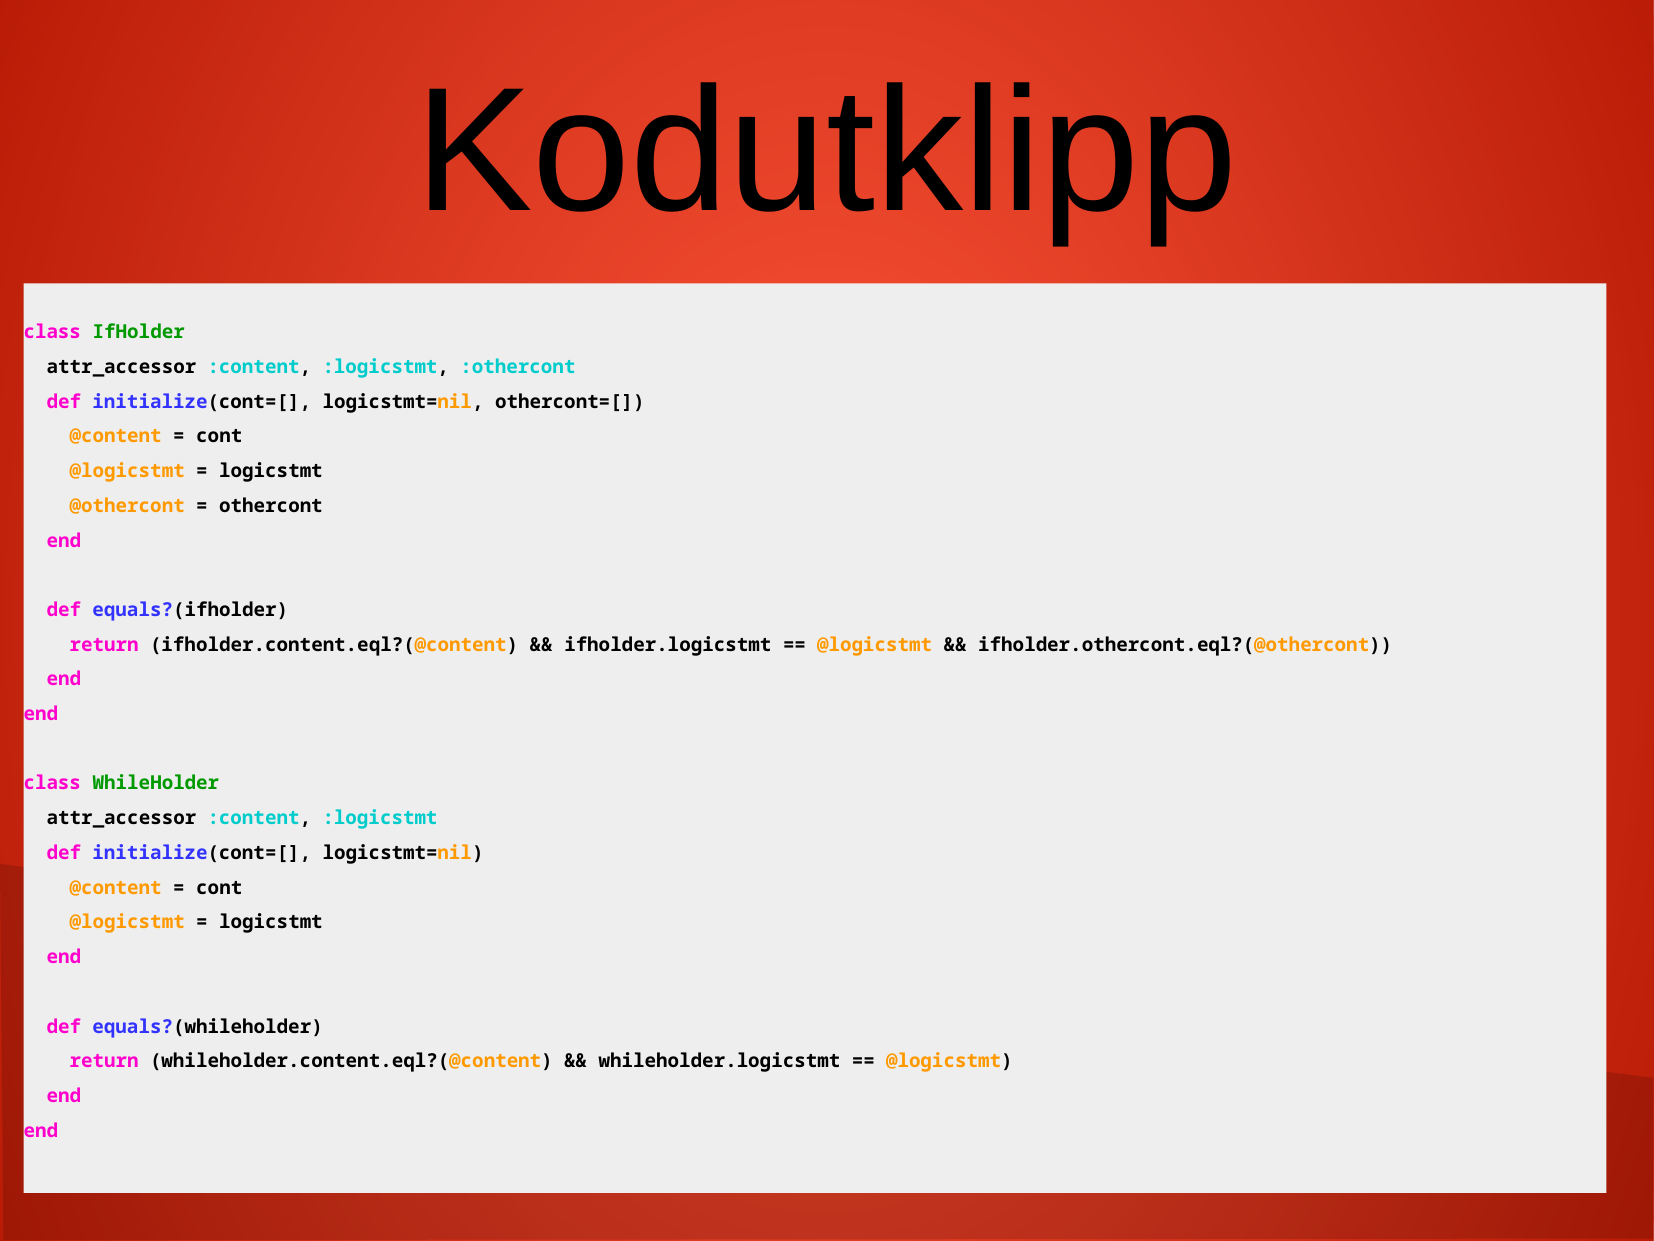

# Kodutklipp
class IfHolder
 attr_accessor :content, :logicstmt, :othercont
 def initialize(cont=[], logicstmt=nil, othercont=[])
 @content = cont
 @logicstmt = logicstmt
 @othercont = othercont
 end
 def equals?(ifholder)
 return (ifholder.content.eql?(@content) && ifholder.logicstmt == @logicstmt && ifholder.othercont.eql?(@othercont))
 end
end
class WhileHolder
 attr_accessor :content, :logicstmt
 def initialize(cont=[], logicstmt=nil)
 @content = cont
 @logicstmt = logicstmt
 end
 def equals?(whileholder)
 return (whileholder.content.eql?(@content) && whileholder.logicstmt == @logicstmt)
 end
end